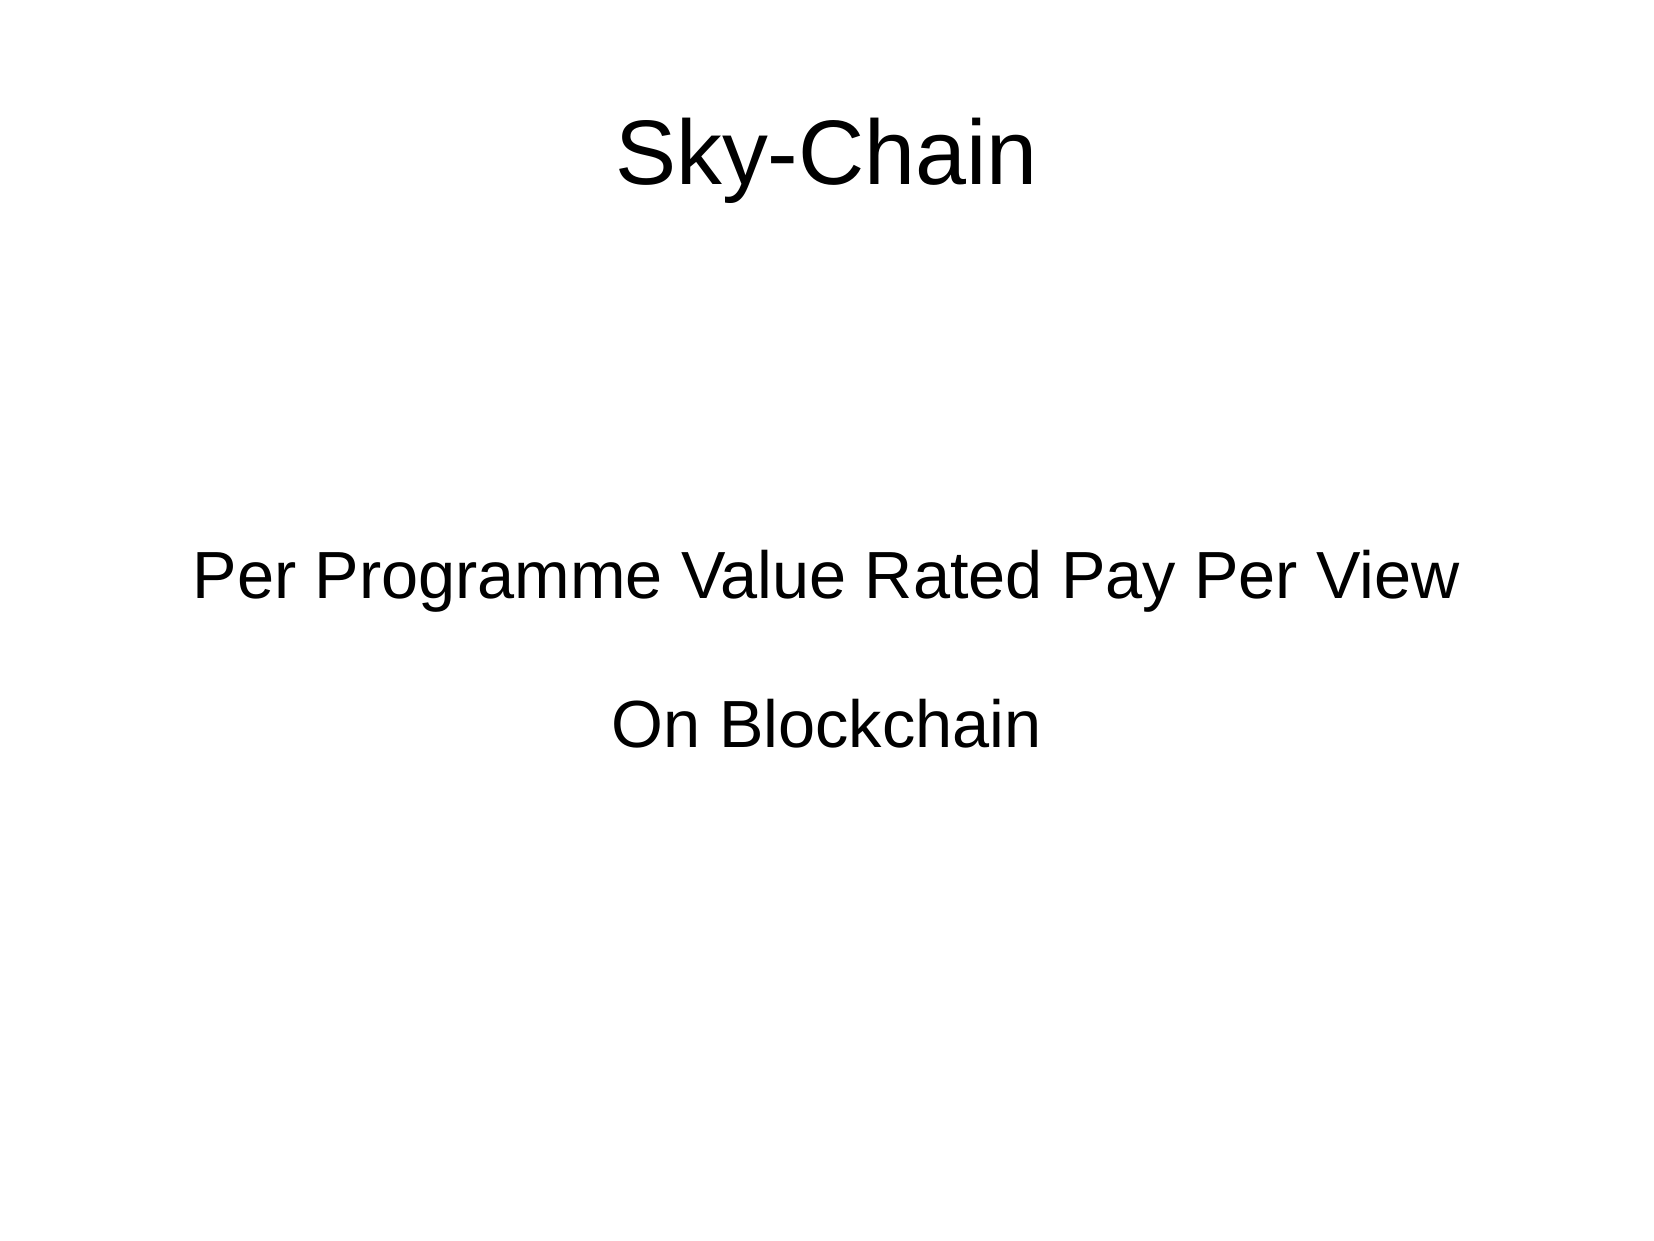

# Sky-Chain
Per Programme Value Rated Pay Per View
On Blockchain